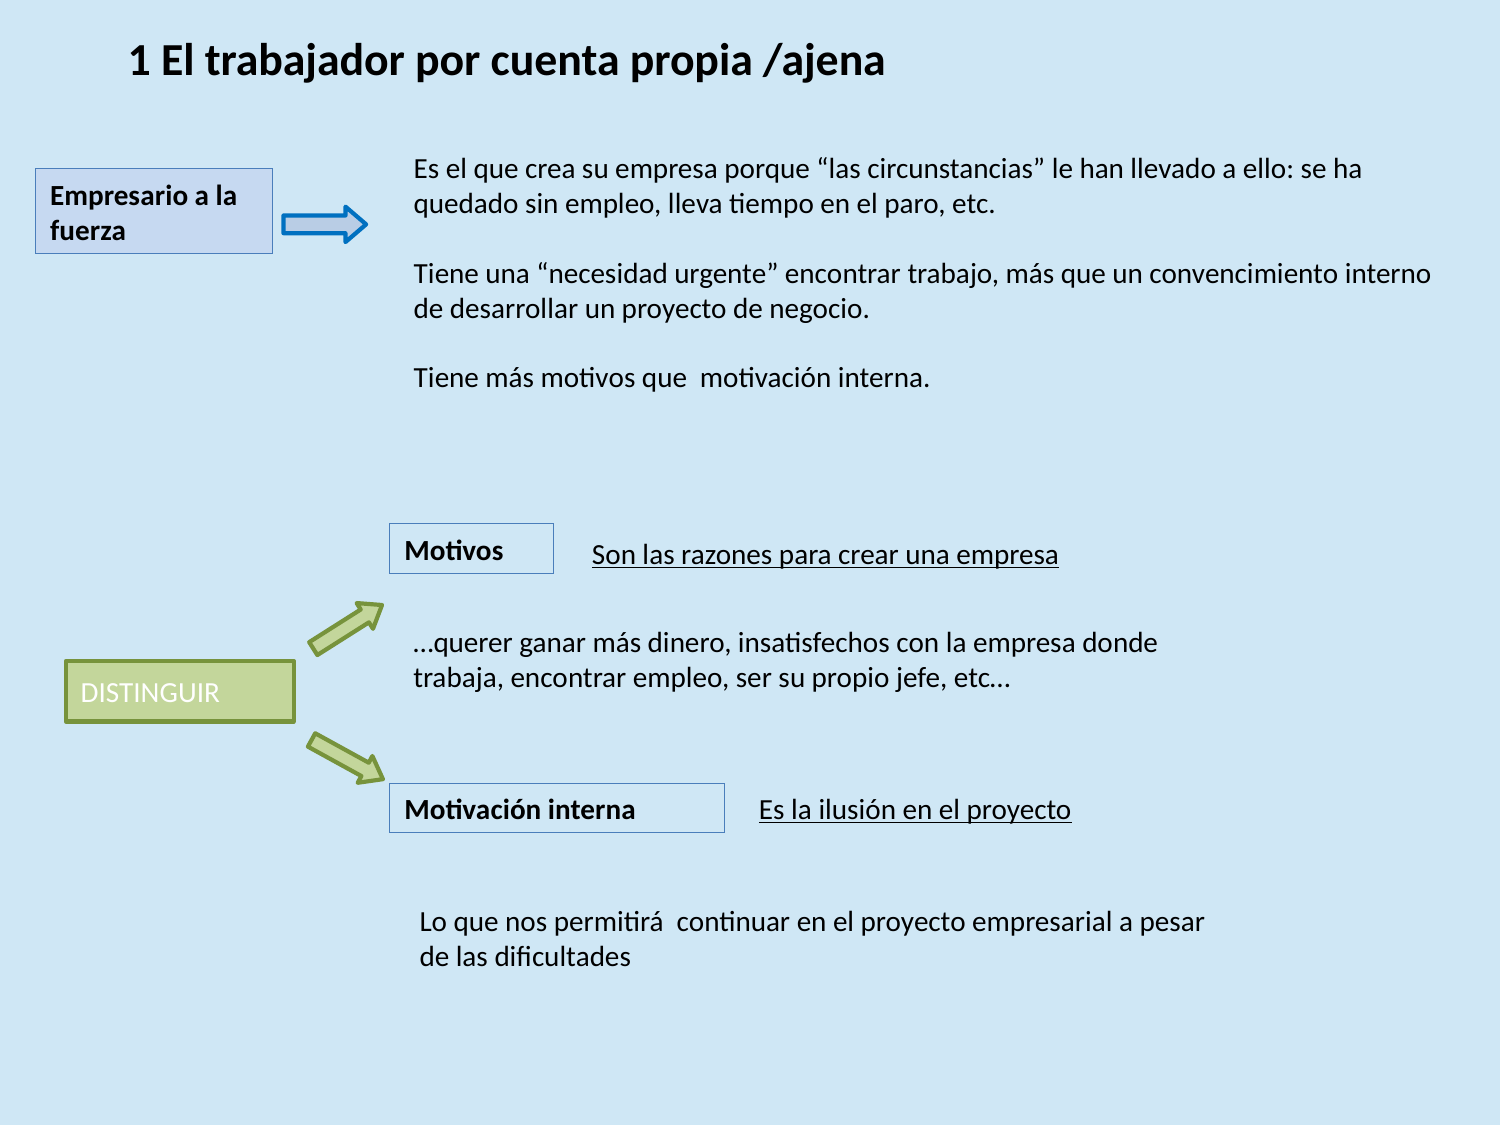

1 El trabajador por cuenta propia /ajena
Es el que crea su empresa porque “las circunstancias” le han llevado a ello: se ha quedado sin empleo, lleva tiempo en el paro, etc.
Tiene una “necesidad urgente” encontrar trabajo, más que un convencimiento interno de desarrollar un proyecto de negocio.
Tiene más motivos que motivación interna.
Empresario a la fuerza
 Son las razones para crear una empresa
Motivos
…querer ganar más dinero, insatisfechos con la empresa donde trabaja, encontrar empleo, ser su propio jefe, etc…
DISTINGUIR
Motivación interna
Es la ilusión en el proyecto
Lo que nos permitirá continuar en el proyecto empresarial a pesar de las dificultades